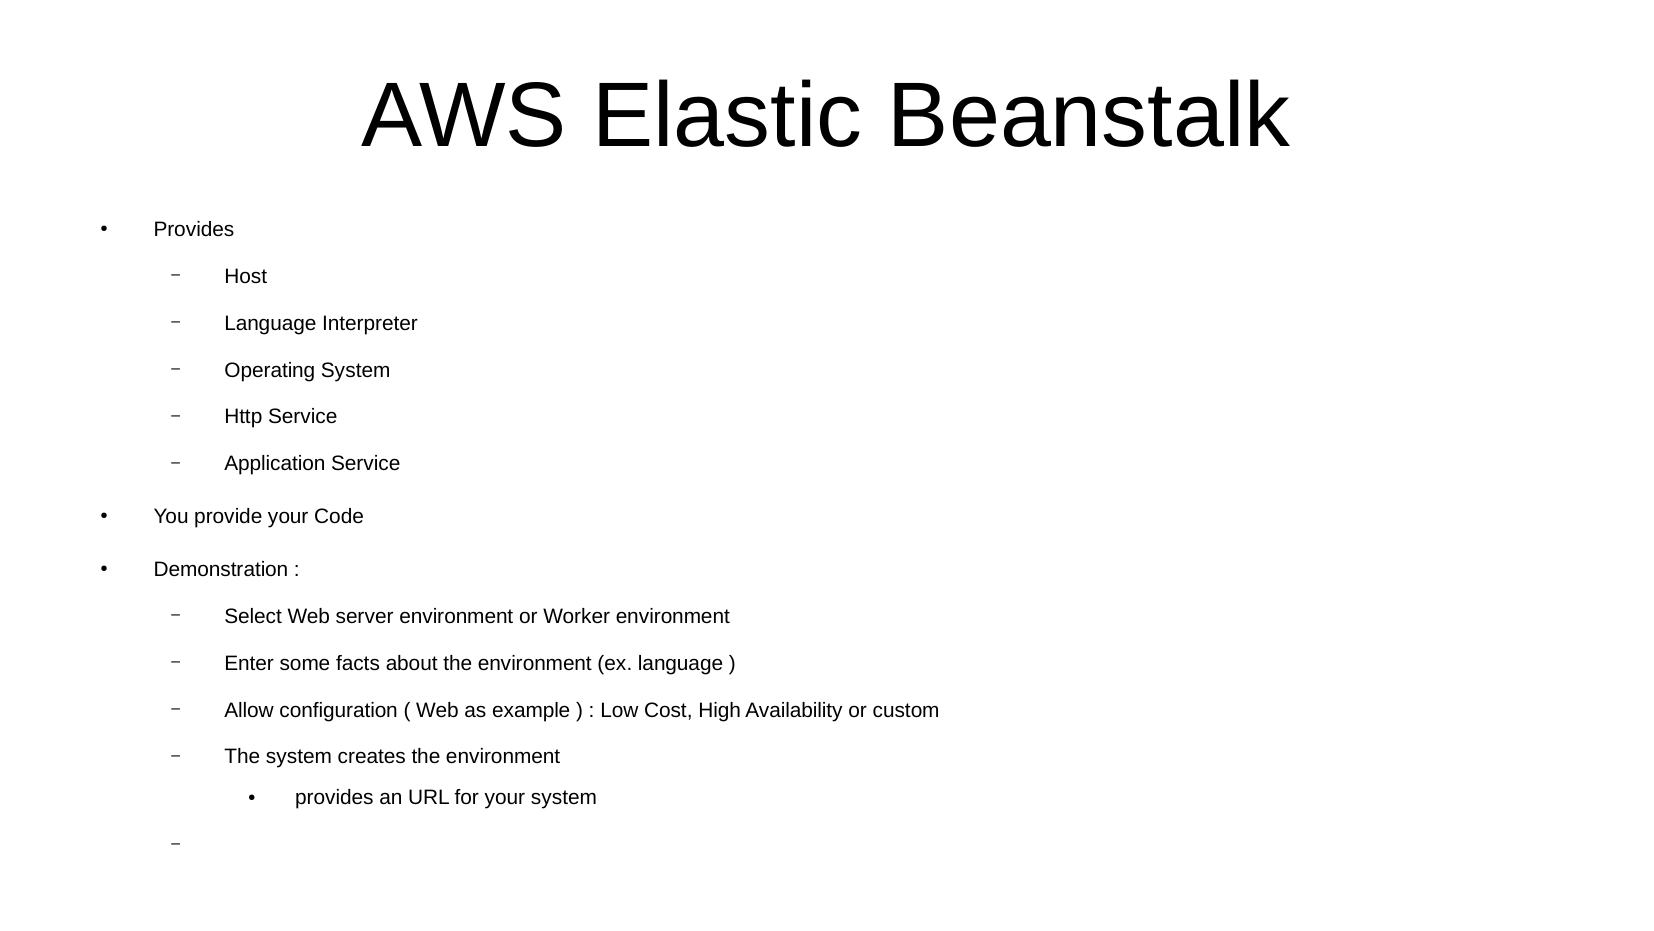

# AWS Elastic Beanstalk
Provides
Host
Language Interpreter
Operating System
Http Service
Application Service
You provide your Code
Demonstration :
Select Web server environment or Worker environment
Enter some facts about the environment (ex. language )
Allow configuration ( Web as example ) : Low Cost, High Availability or custom
The system creates the environment
provides an URL for your system